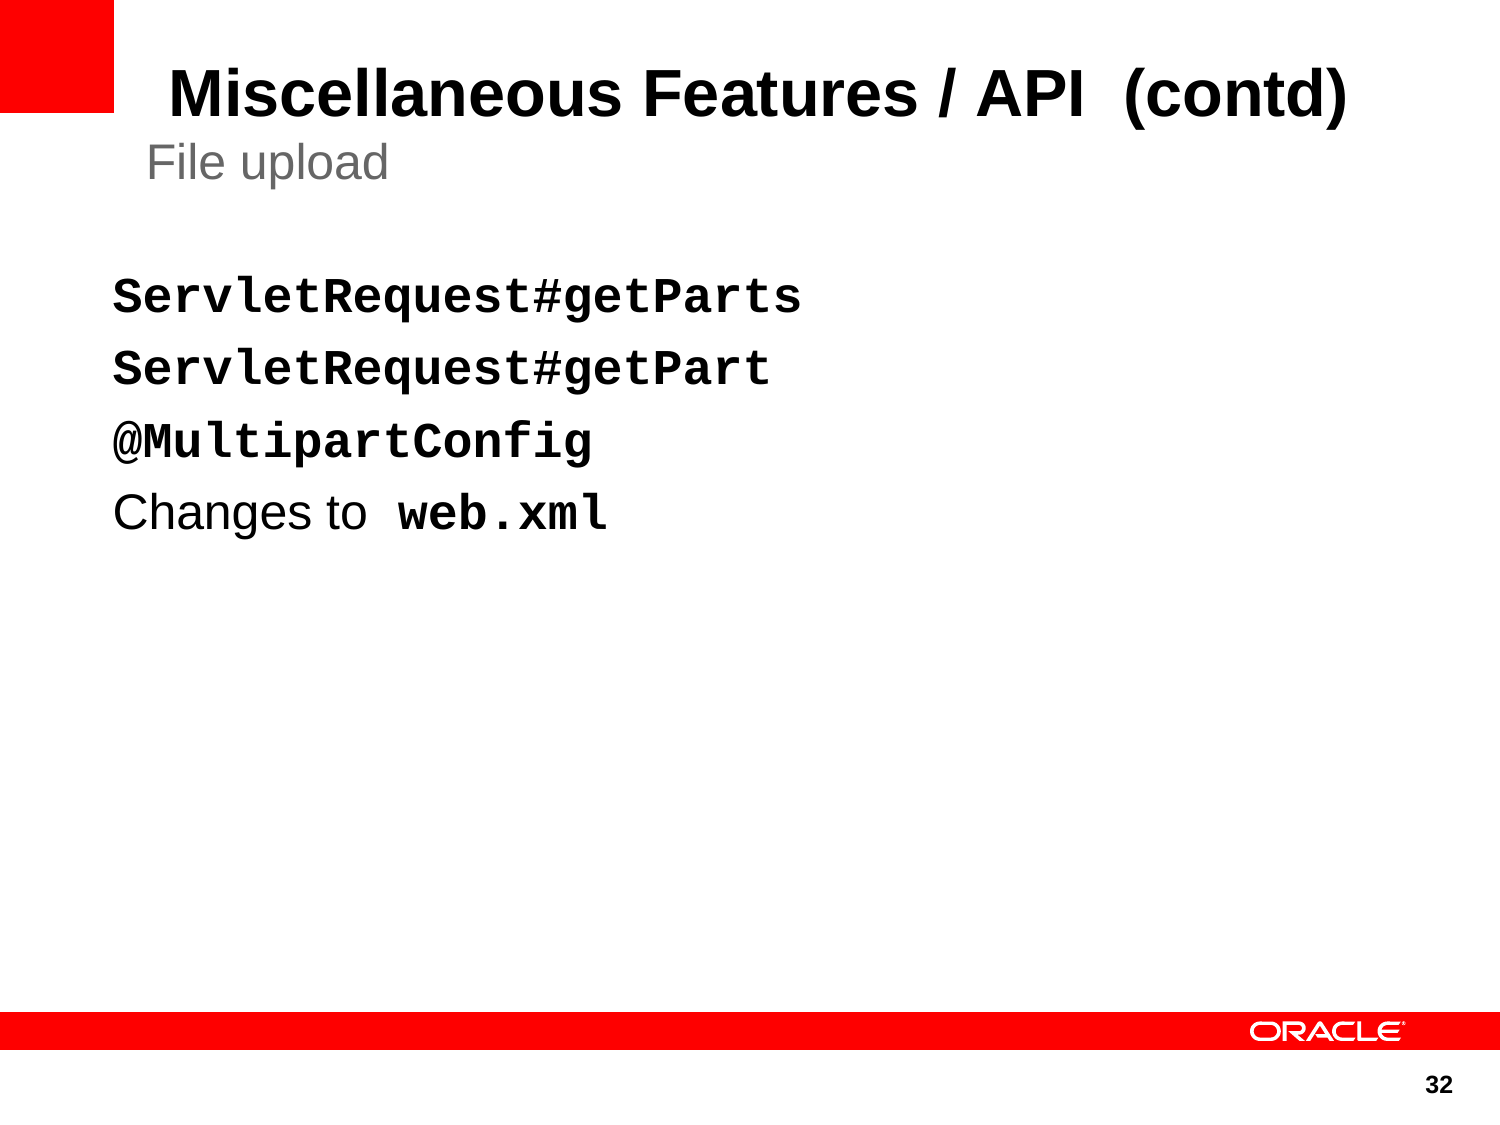

# Miscellaneous Features / API (contd) File upload
ServletRequest#getParts
ServletRequest#getPart
@MultipartConfig
Changes to web.xml